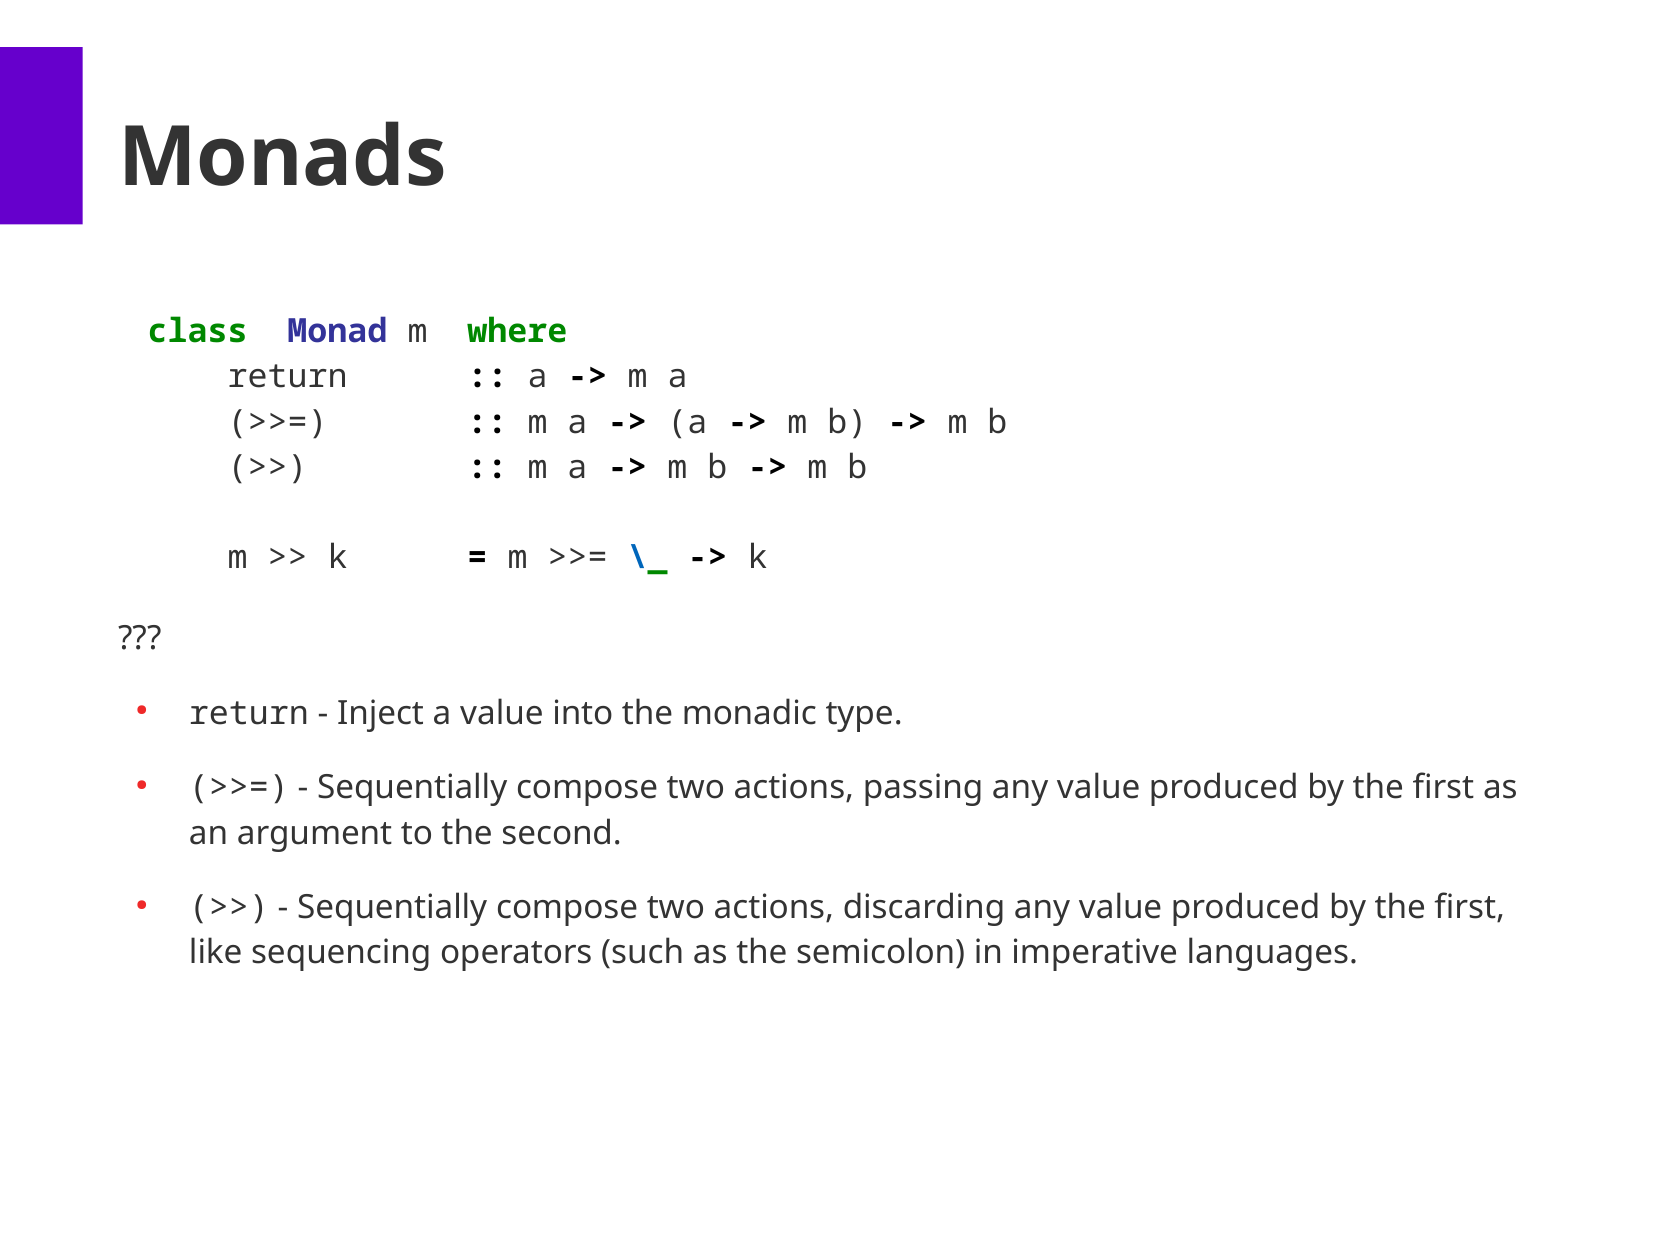

# Monads
class Monad m where
 return :: a -> m a
 (>>=) :: m a -> (a -> m b) -> m b
 (>>) :: m a -> m b -> m b
 m >> k = m >>= \_ -> k
???
return - Inject a value into the monadic type.
(>>=) - Sequentially compose two actions, passing any value produced by the first as an argument to the second.
(>>) - Sequentially compose two actions, discarding any value produced by the first, like sequencing operators (such as the semicolon) in imperative languages.